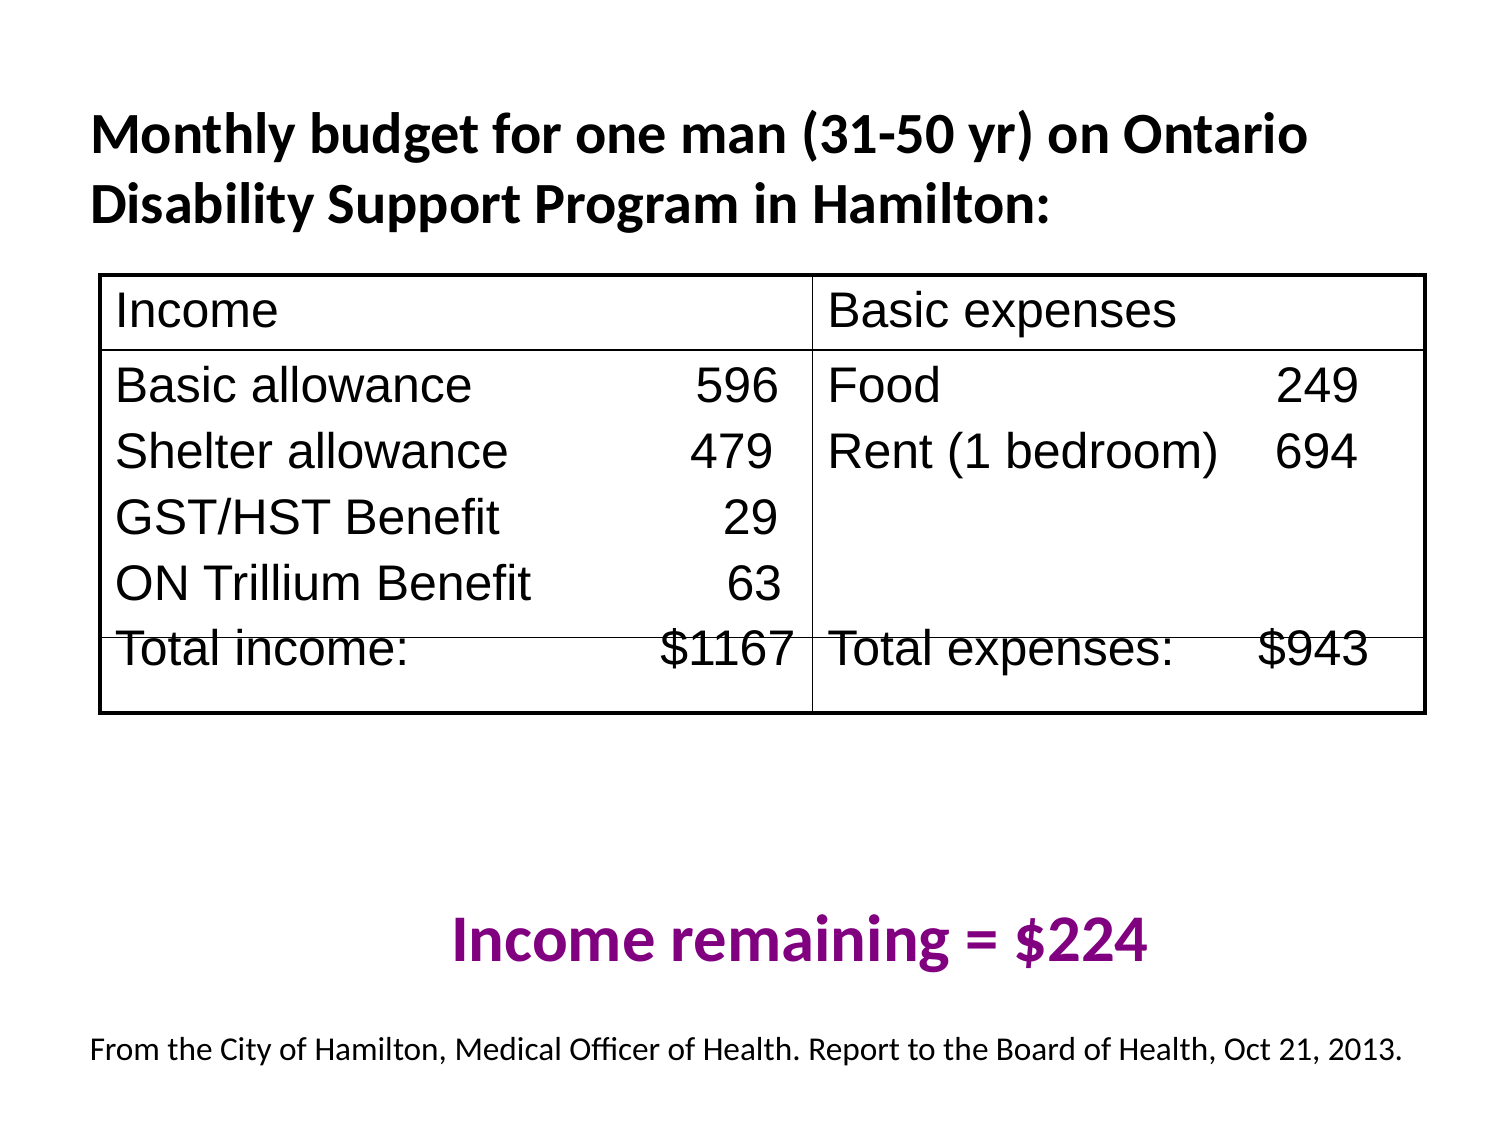

# Monthly budget for one man (31-50 yr) on Ontario Disability Support Program in Hamilton:
| Income | Basic expenses |
| --- | --- |
| Basic allowance 596 Shelter allowance 479 GST/HST Benefit 29 ON Trillium Benefit 63 Total income: $1167 | Food 249 Rent (1 bedroom) 694 Total expenses: $943 |
Income remaining = $224
From the City of Hamilton, Medical Officer of Health. Report to the Board of Health, Oct 21, 2013.